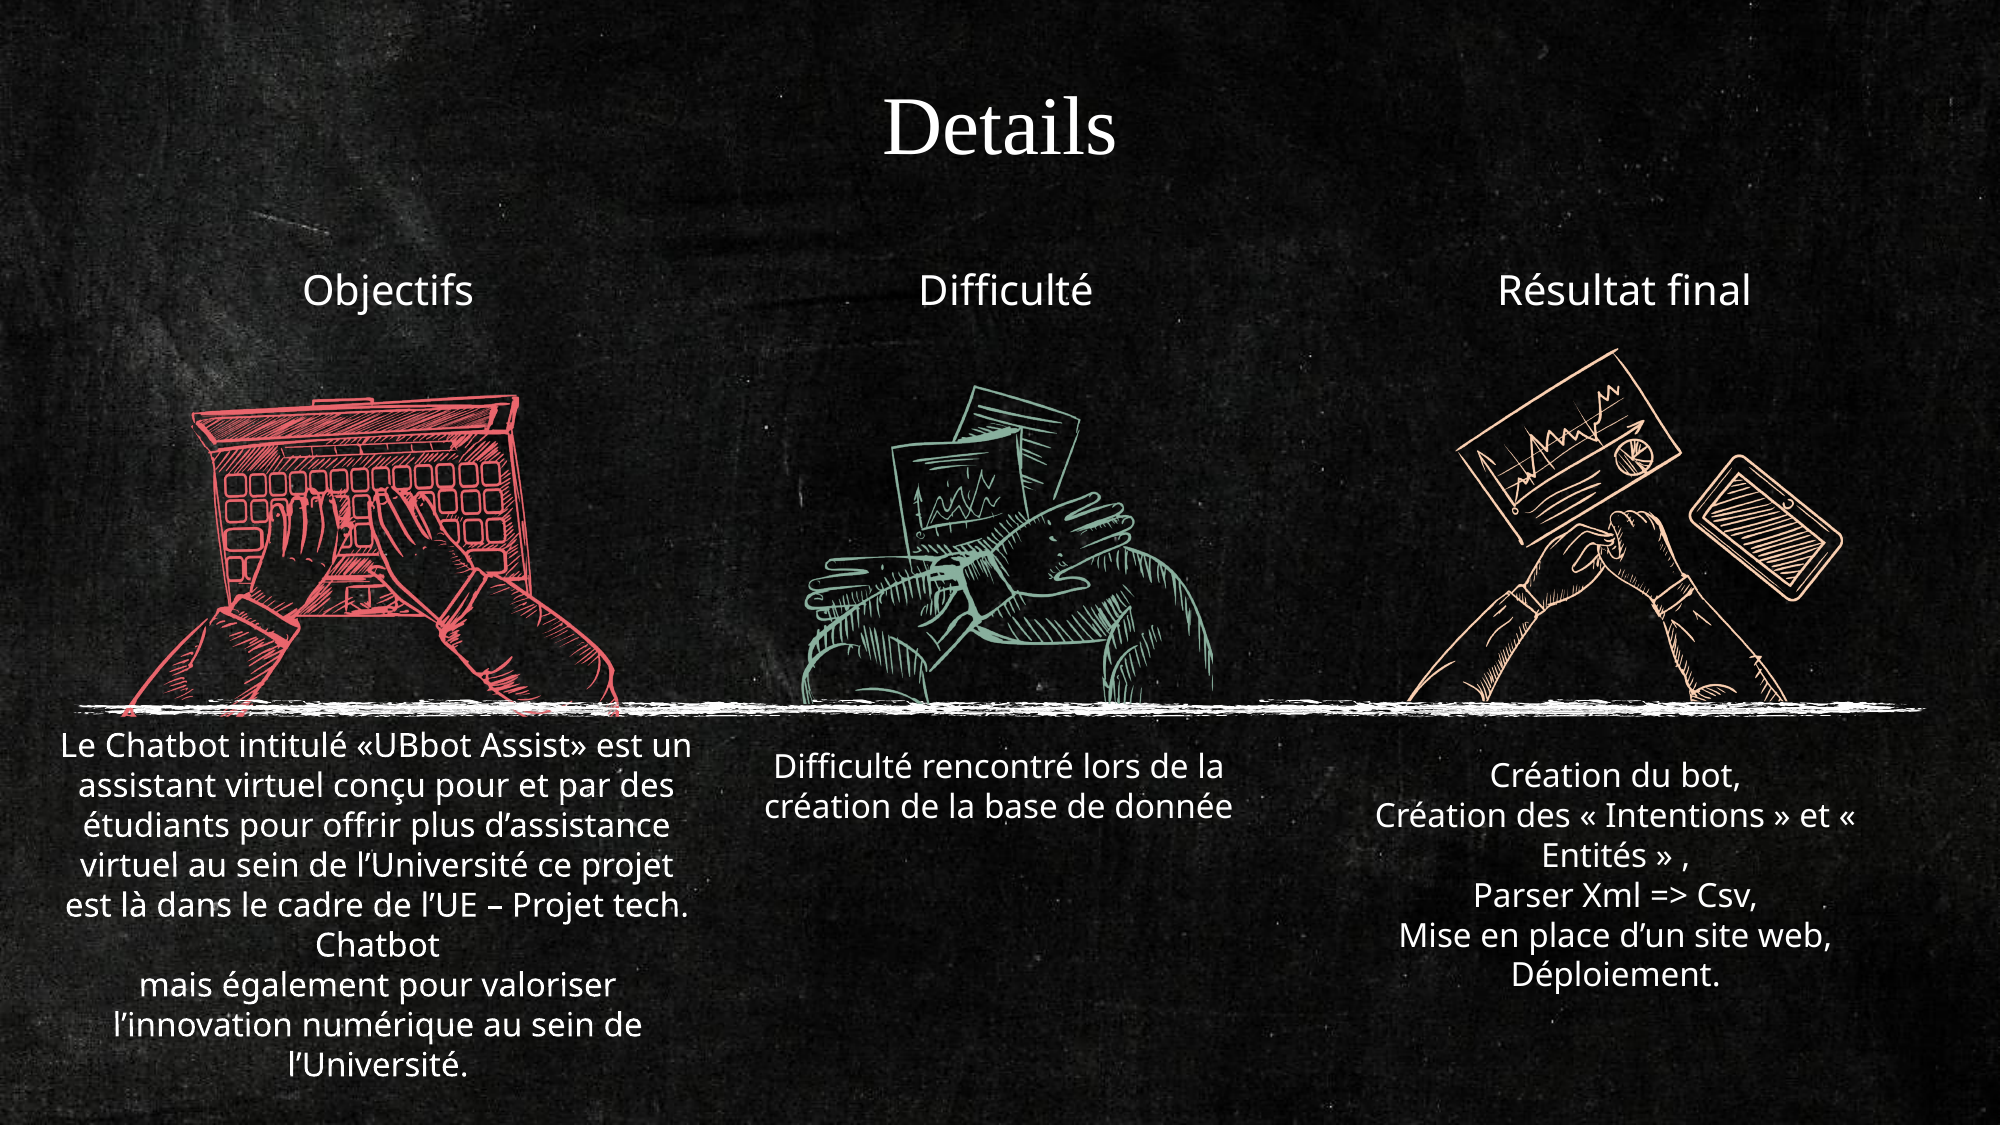

# Details
Objectifs
Difficulté
Résultat final
Le Chatbot intitulé «UBbot Assist» est un assistant virtuel conçu pour et par des étudiants pour offrir plus d’assistance virtuel au sein de l’Université ce projet est là dans le cadre de l’UE – Projet tech. Chatbot
mais également pour valoriser l’innovation numérique au sein de l’Université.
Difficulté rencontré lors de la création de la base de donnée
Création du bot,
Création des « Intentions » et « Entités » ,
Parser Xml => Csv,
Mise en place d’un site web,
Déploiement.